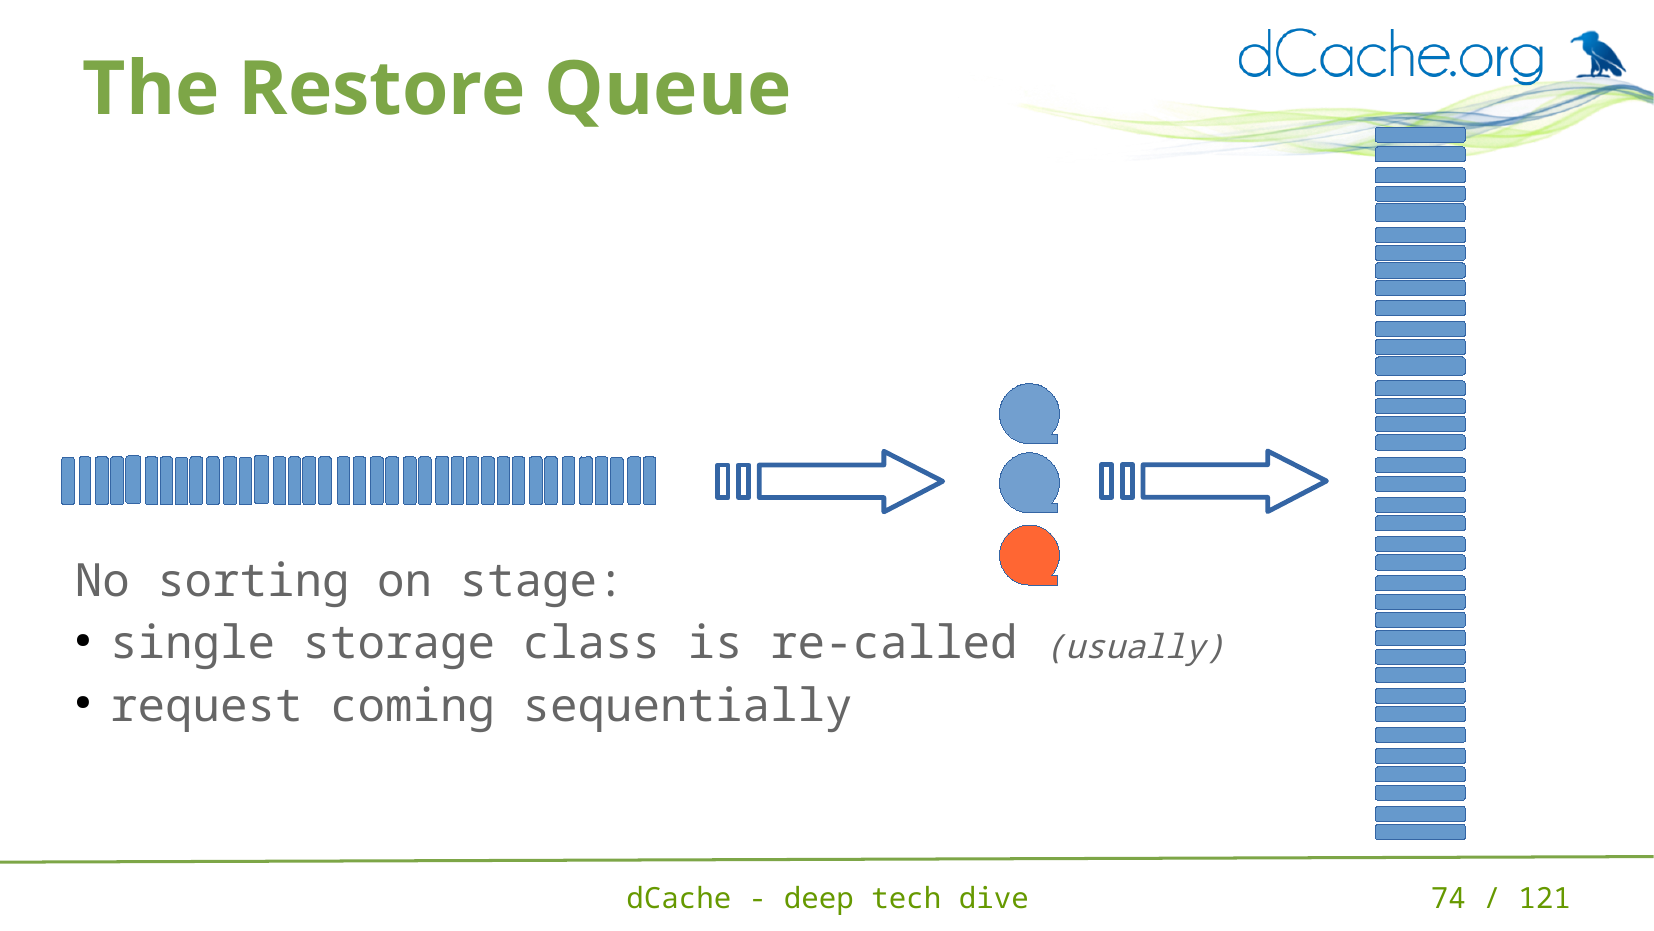

# The Restore Queue
No sorting on stage:
single storage class is re-called (usually)
request coming sequentially
dCache - deep tech dive
74